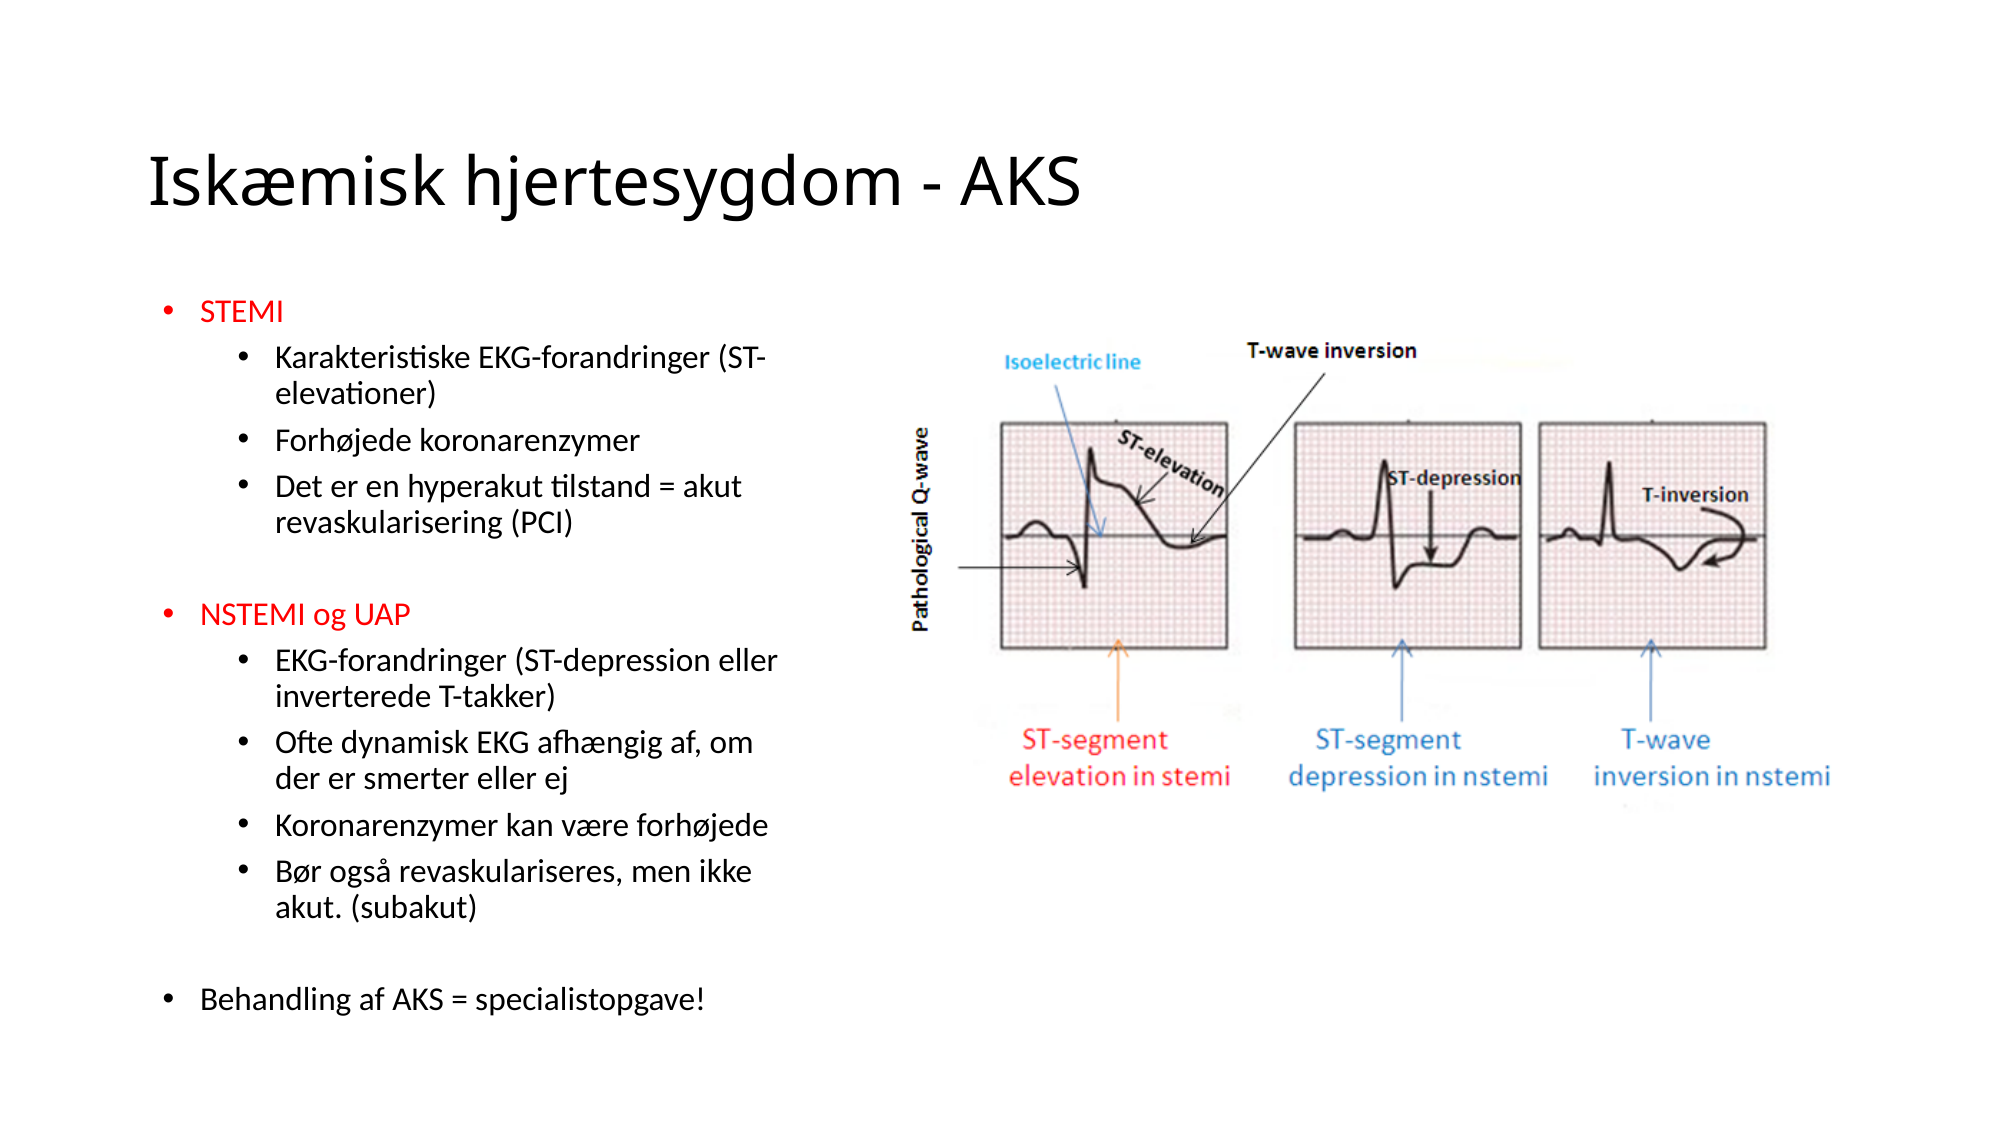

# Iskæmisk hjertesygdom - AKS
STEMI
Karakteristiske EKG-forandringer (ST-elevationer)
Forhøjede koronarenzymer
Det er en hyperakut tilstand = akut revaskularisering (PCI)
NSTEMI og UAP
EKG-forandringer (ST-depression eller inverterede T-takker)
Ofte dynamisk EKG afhængig af, om der er smerter eller ej
Koronarenzymer kan være forhøjede
Bør også revaskulariseres, men ikke akut. (subakut)
Behandling af AKS = specialistopgave!